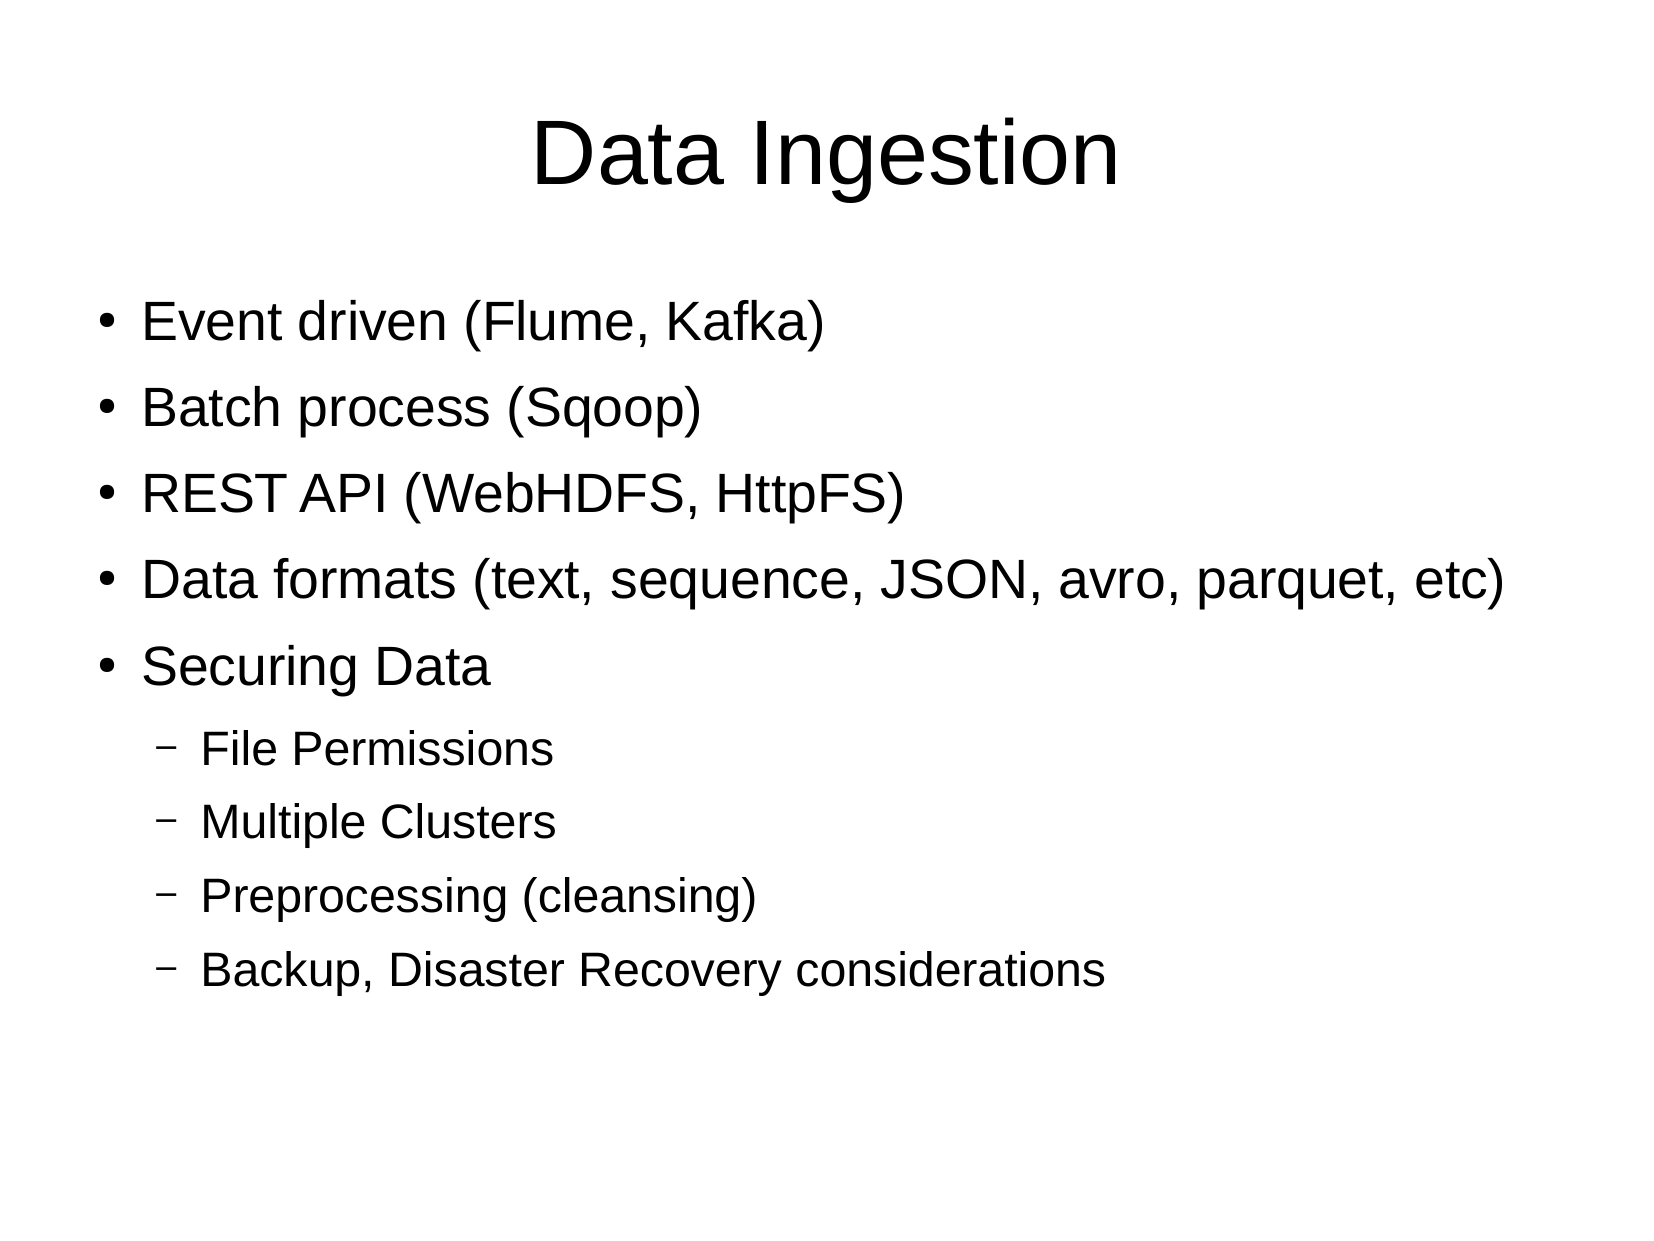

# Data Ingestion
Event driven (Flume, Kafka)
Batch process (Sqoop)
REST API (WebHDFS, HttpFS)
Data formats (text, sequence, JSON, avro, parquet, etc)
Securing Data
File Permissions
Multiple Clusters
Preprocessing (cleansing)
Backup, Disaster Recovery considerations